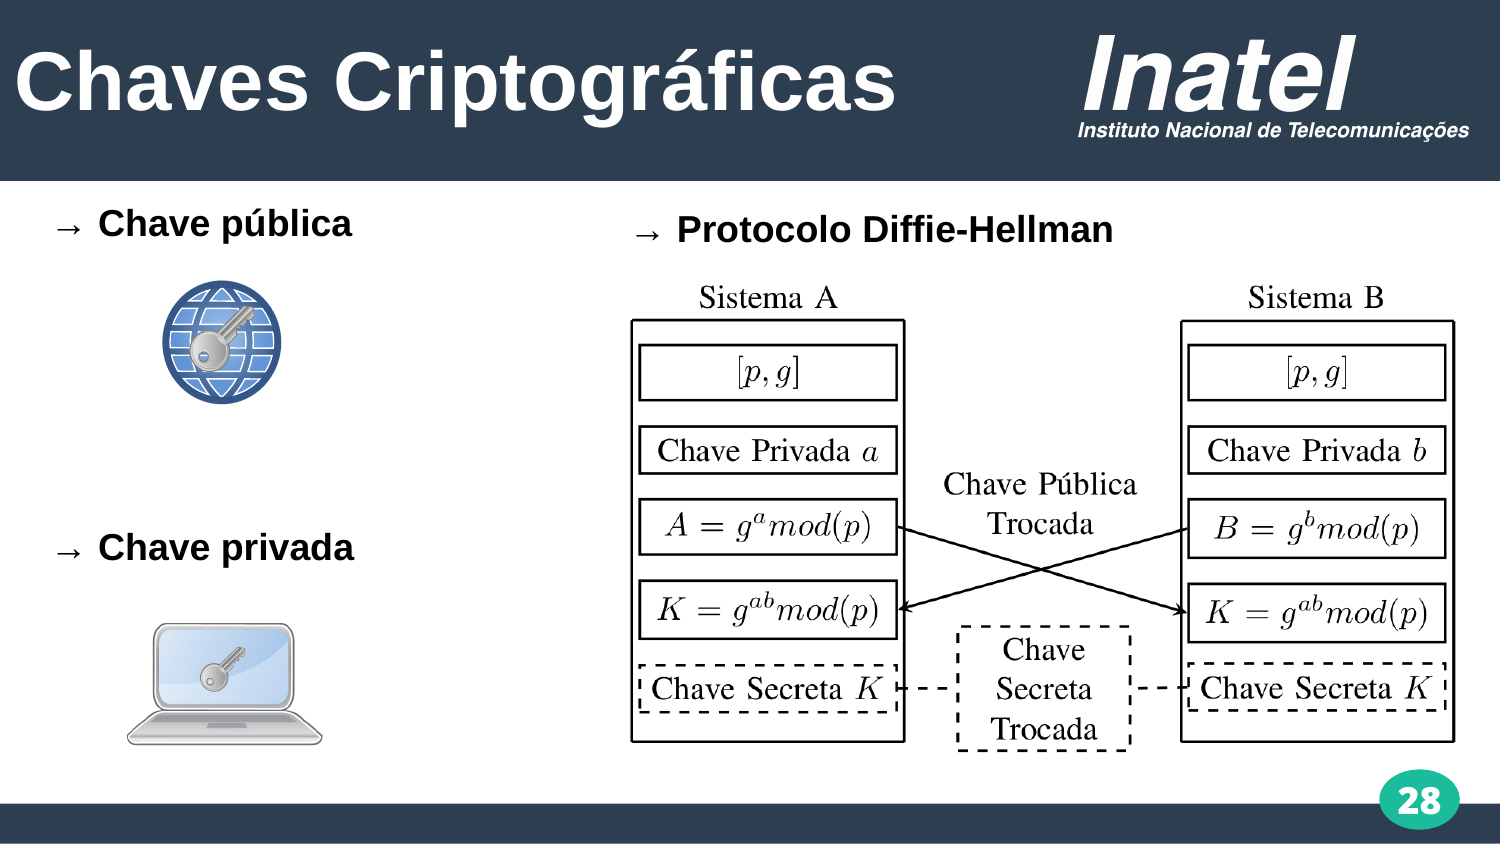

Chaves Criptográficas
→ Chave pública
→ Protocolo Diffie-Hellman
→ Chave privada
28